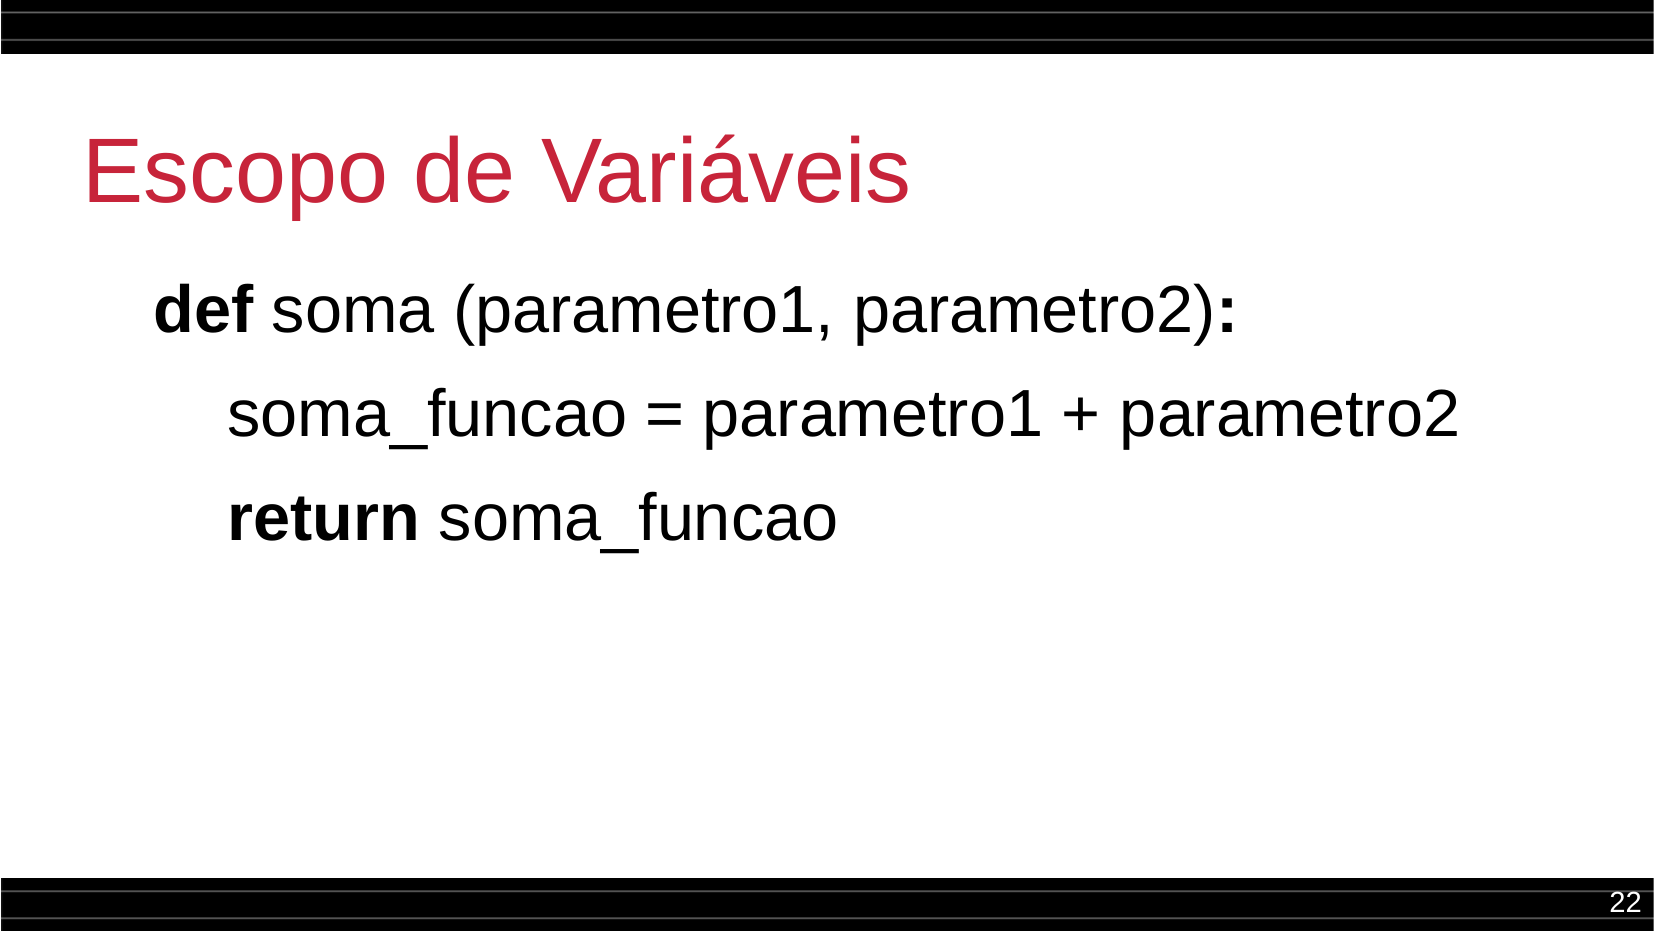

# Escopo de Variáveis
def soma (parametro1, parametro2):
 soma_funcao = parametro1 + parametro2
 return soma_funcao